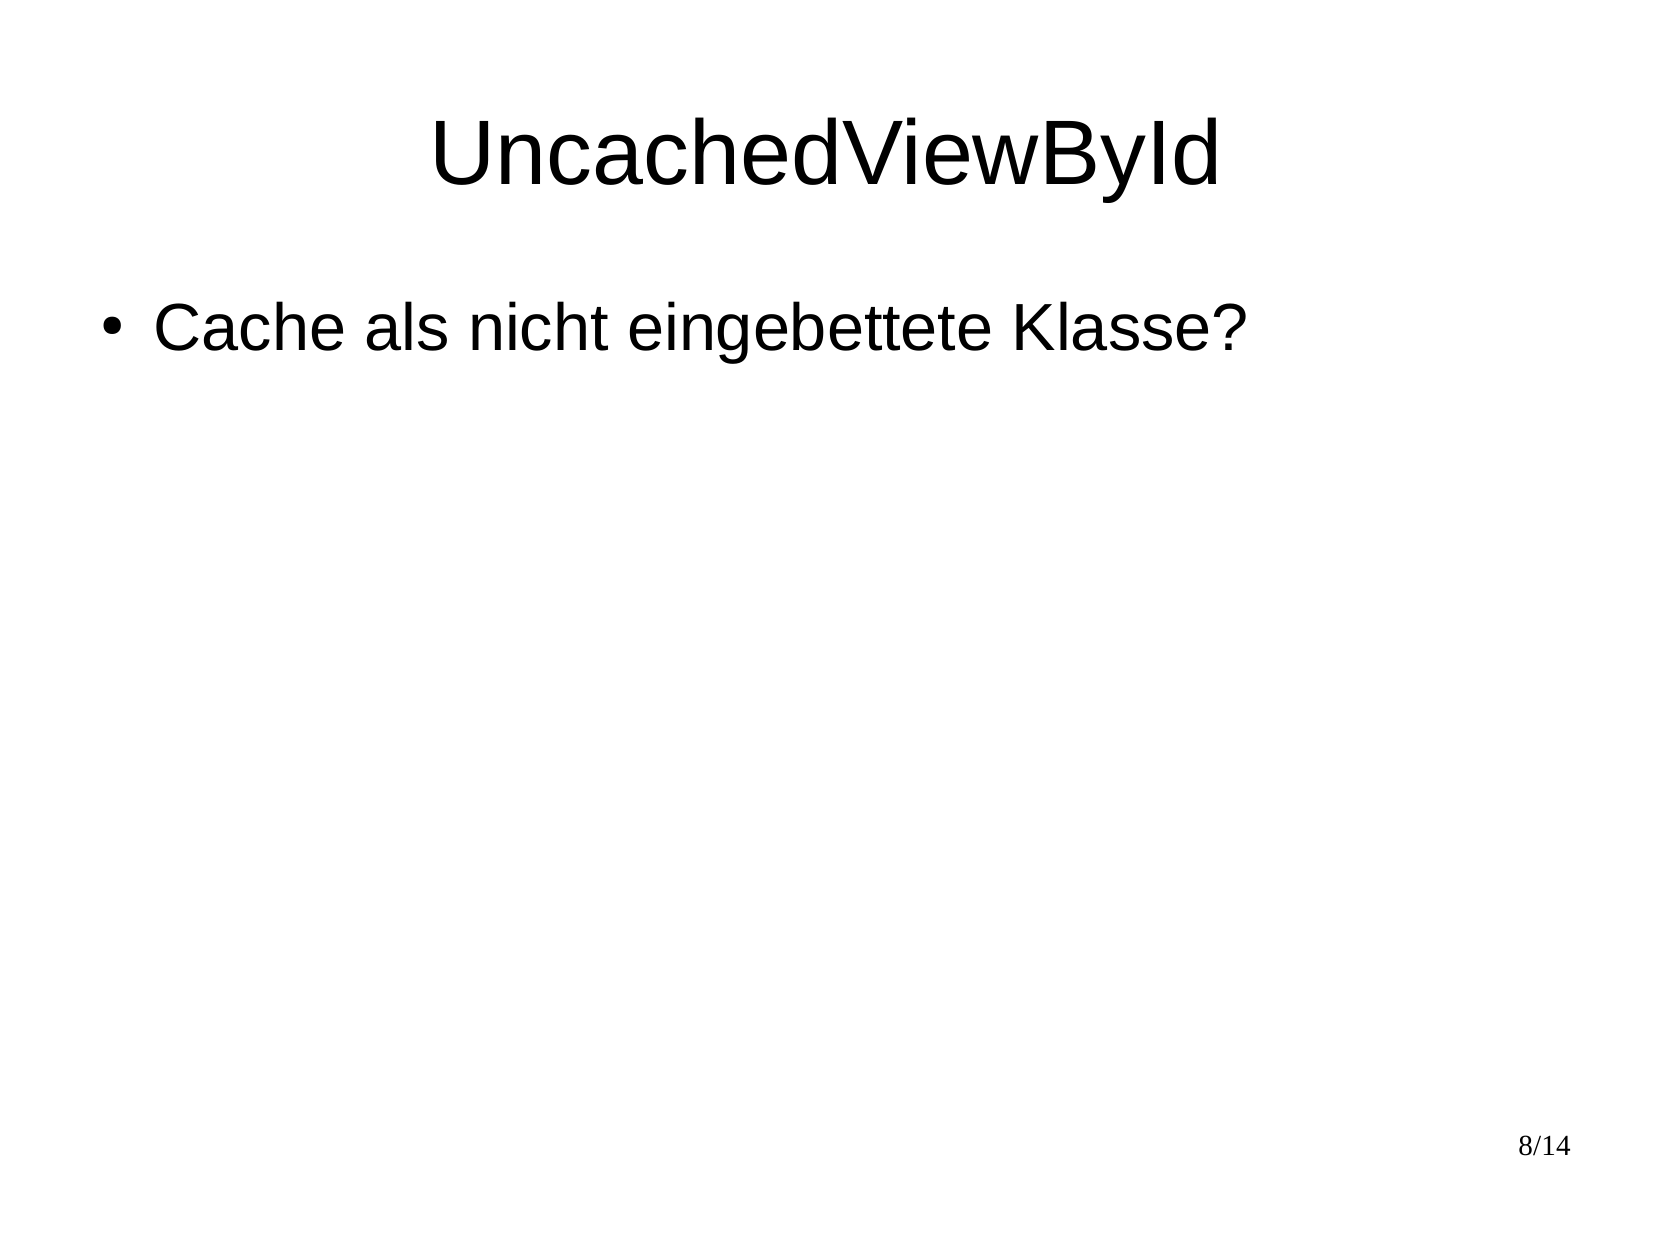

# UncachedViewById
Cache als nicht eingebettete Klasse?
8